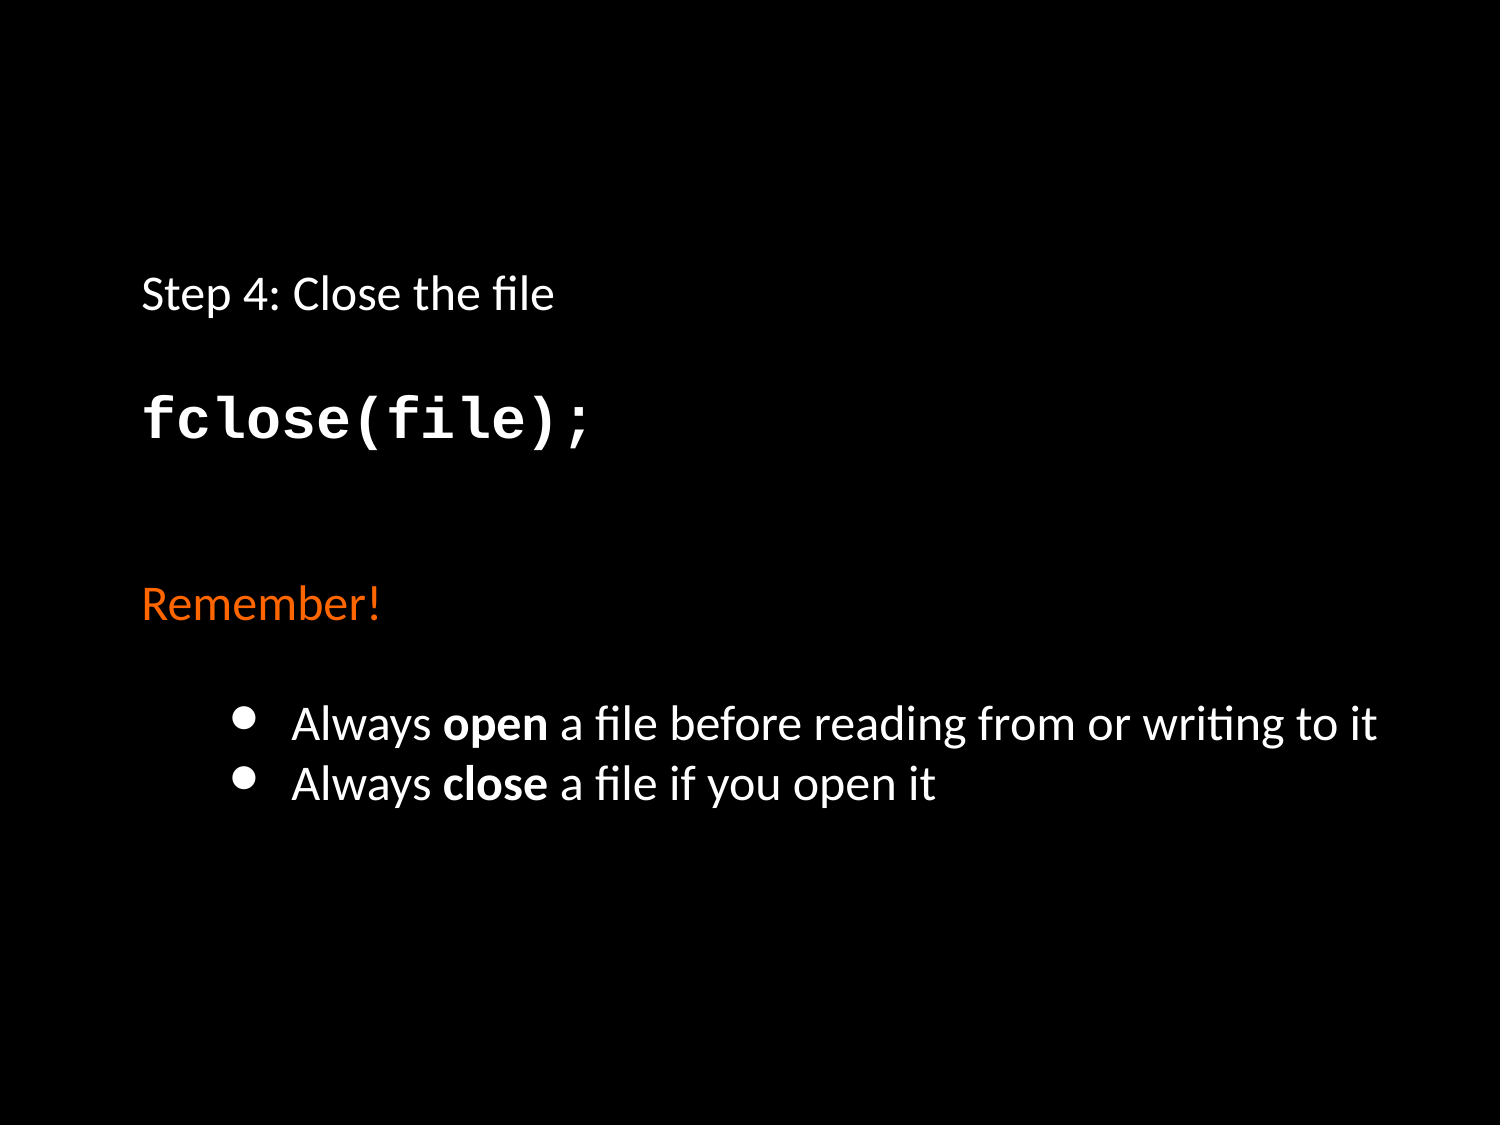

Step 4: Close the file
fclose(file);
Remember!
Always open a file before reading from or writing to it
Always close a file if you open it